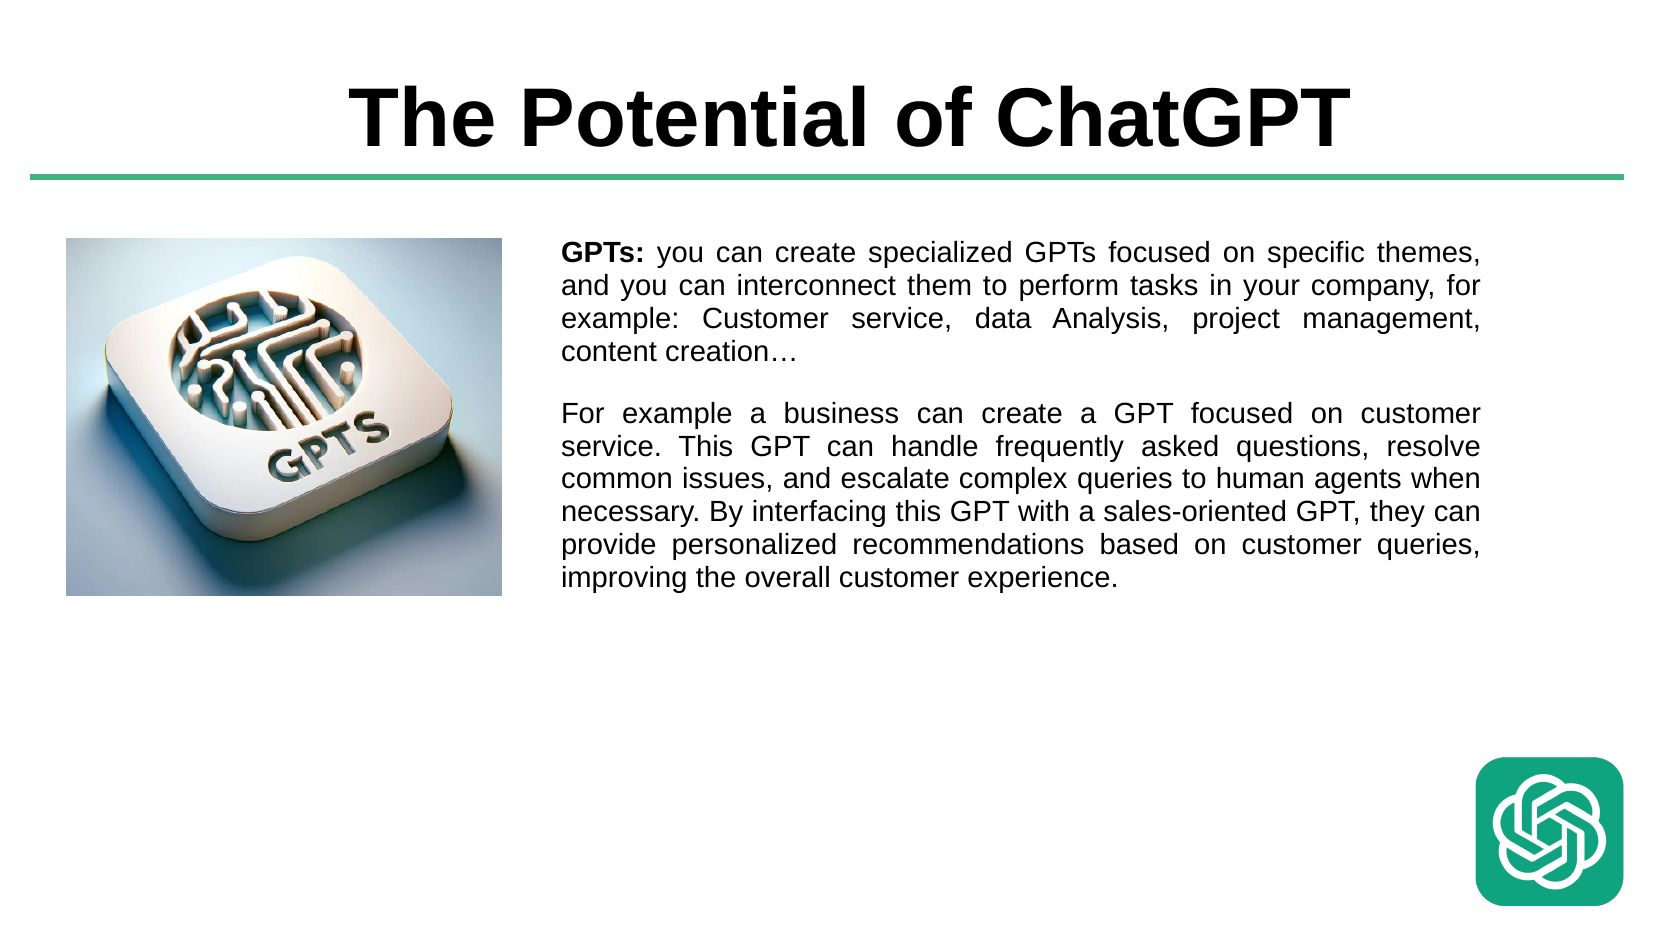

# The Potential of ChatGPT
GPTs: you can create specialized GPTs focused on specific themes, and you can interconnect them to perform tasks in your company, for example: Customer service, data Analysis, project management, content creation…
For example a business can create a GPT focused on customer service. This GPT can handle frequently asked questions, resolve common issues, and escalate complex queries to human agents when necessary. By interfacing this GPT with a sales-oriented GPT, they can provide personalized recommendations based on customer queries, improving the overall customer experience.